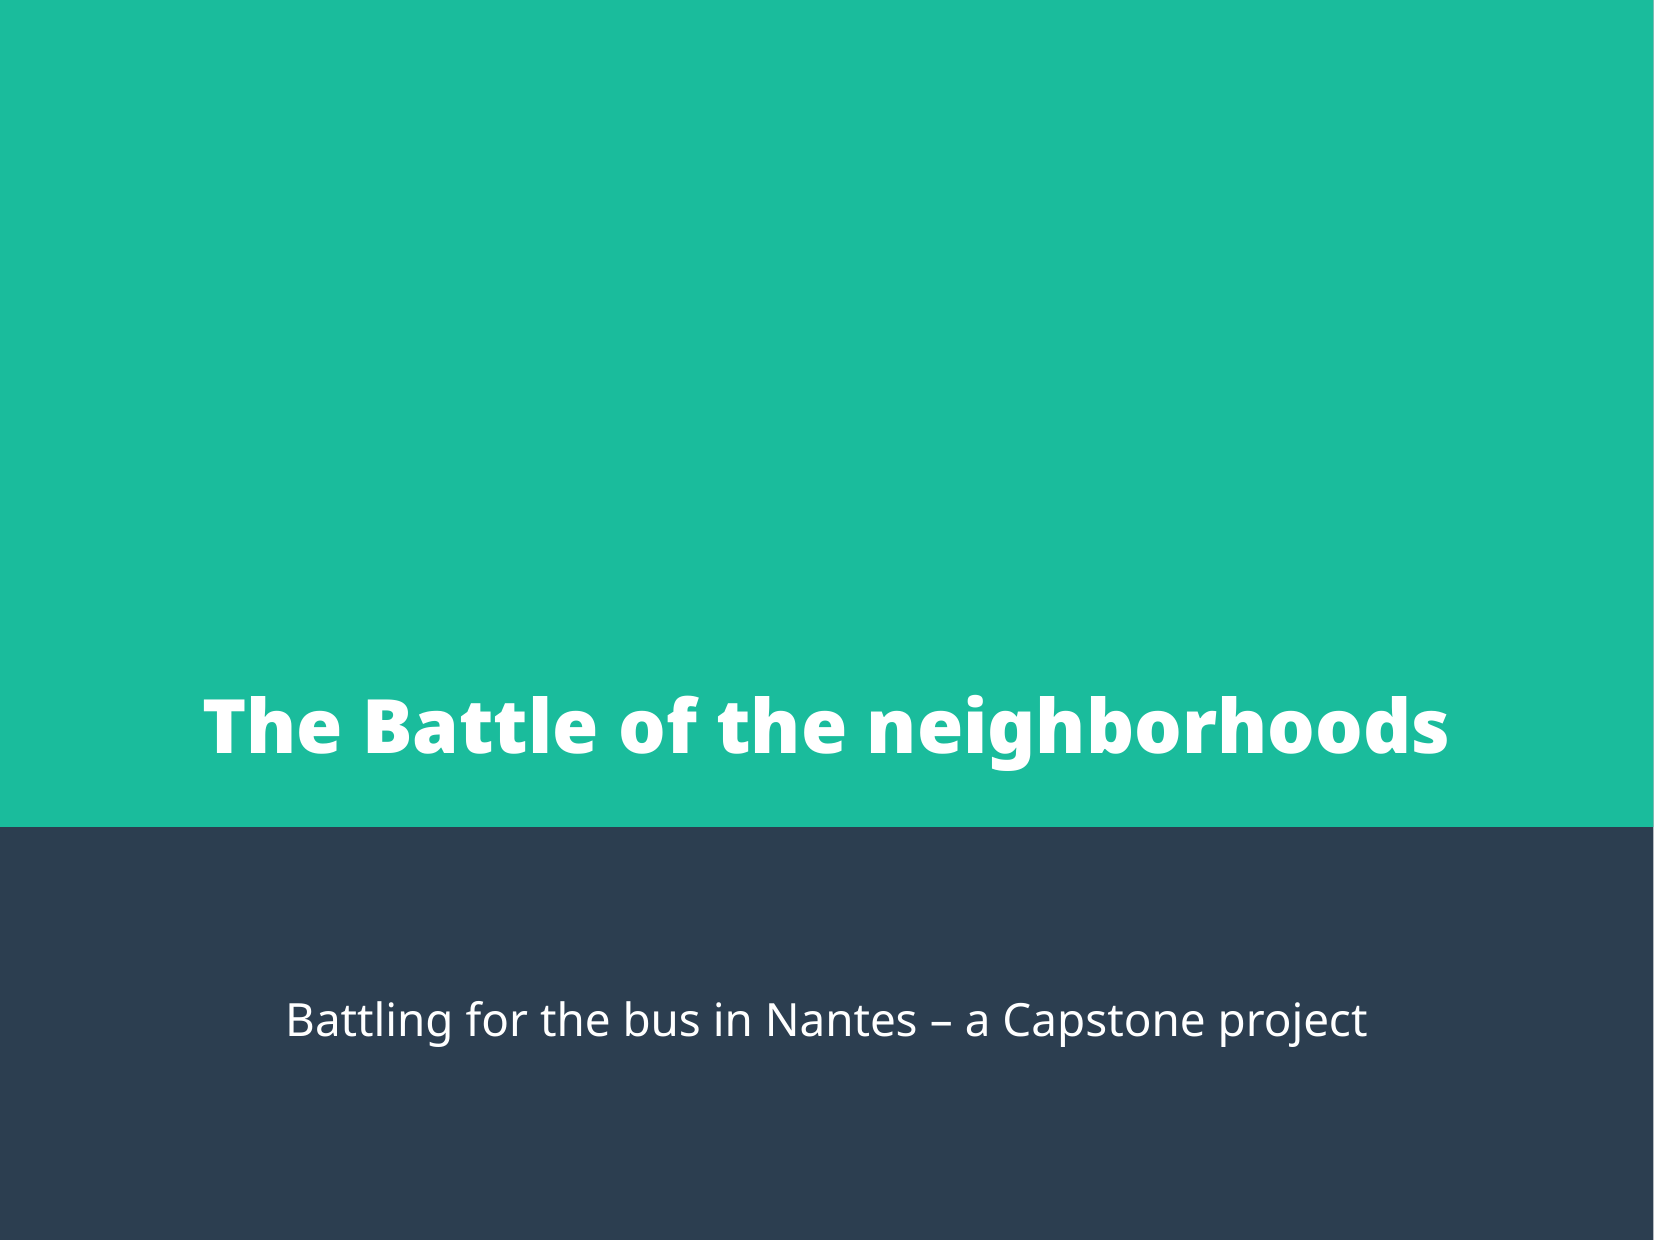

# The Battle of the neighborhoods
Battling for the bus in Nantes – a Capstone project